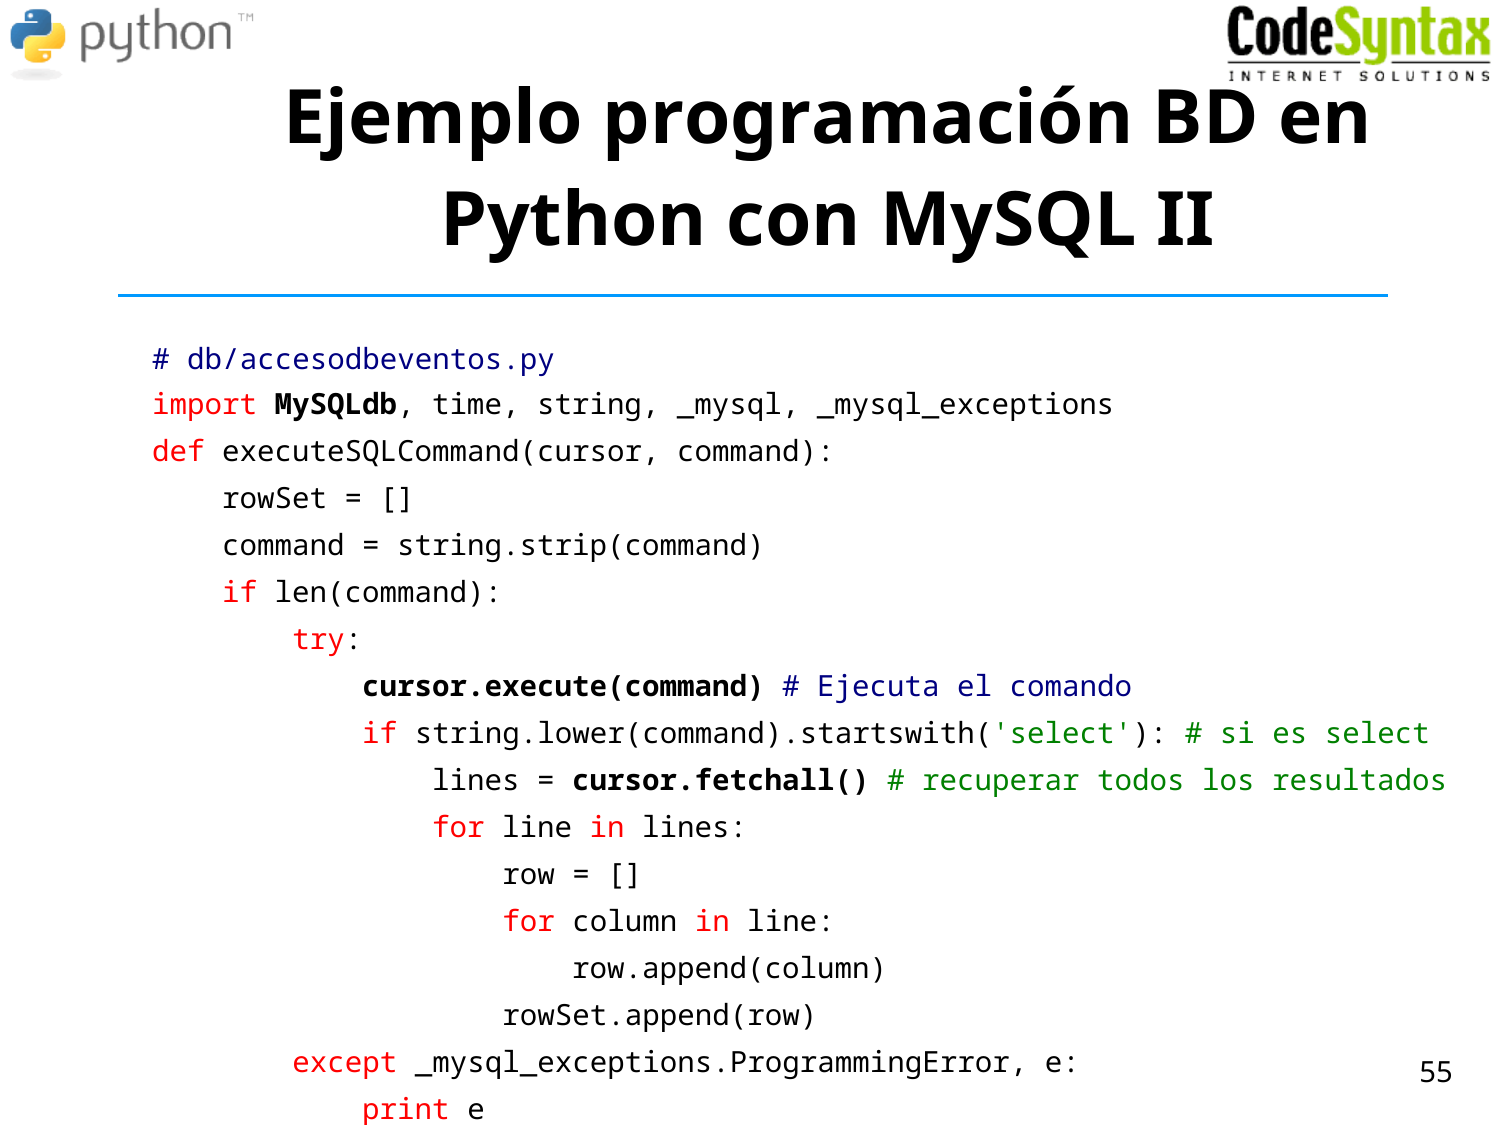

# Ejemplo programación BD en Python con MySQL II
# db/accesodbeventos.py
import MySQLdb, time, string, _mysql, _mysql_exceptions
def executeSQLCommand(cursor, command):
 rowSet = []
 command = string.strip(command)
 if len(command):
 try:
 cursor.execute(command) # Ejecuta el comando
 if string.lower(command).startswith('select'): # si es select
 lines = cursor.fetchall() # recuperar todos los resultados
 for line in lines:
 row = []
 for column in line:
 row.append(column)
 rowSet.append(row)
 except _mysql_exceptions.ProgrammingError, e:
 print e
 sys.exit()
 return rowSet
55